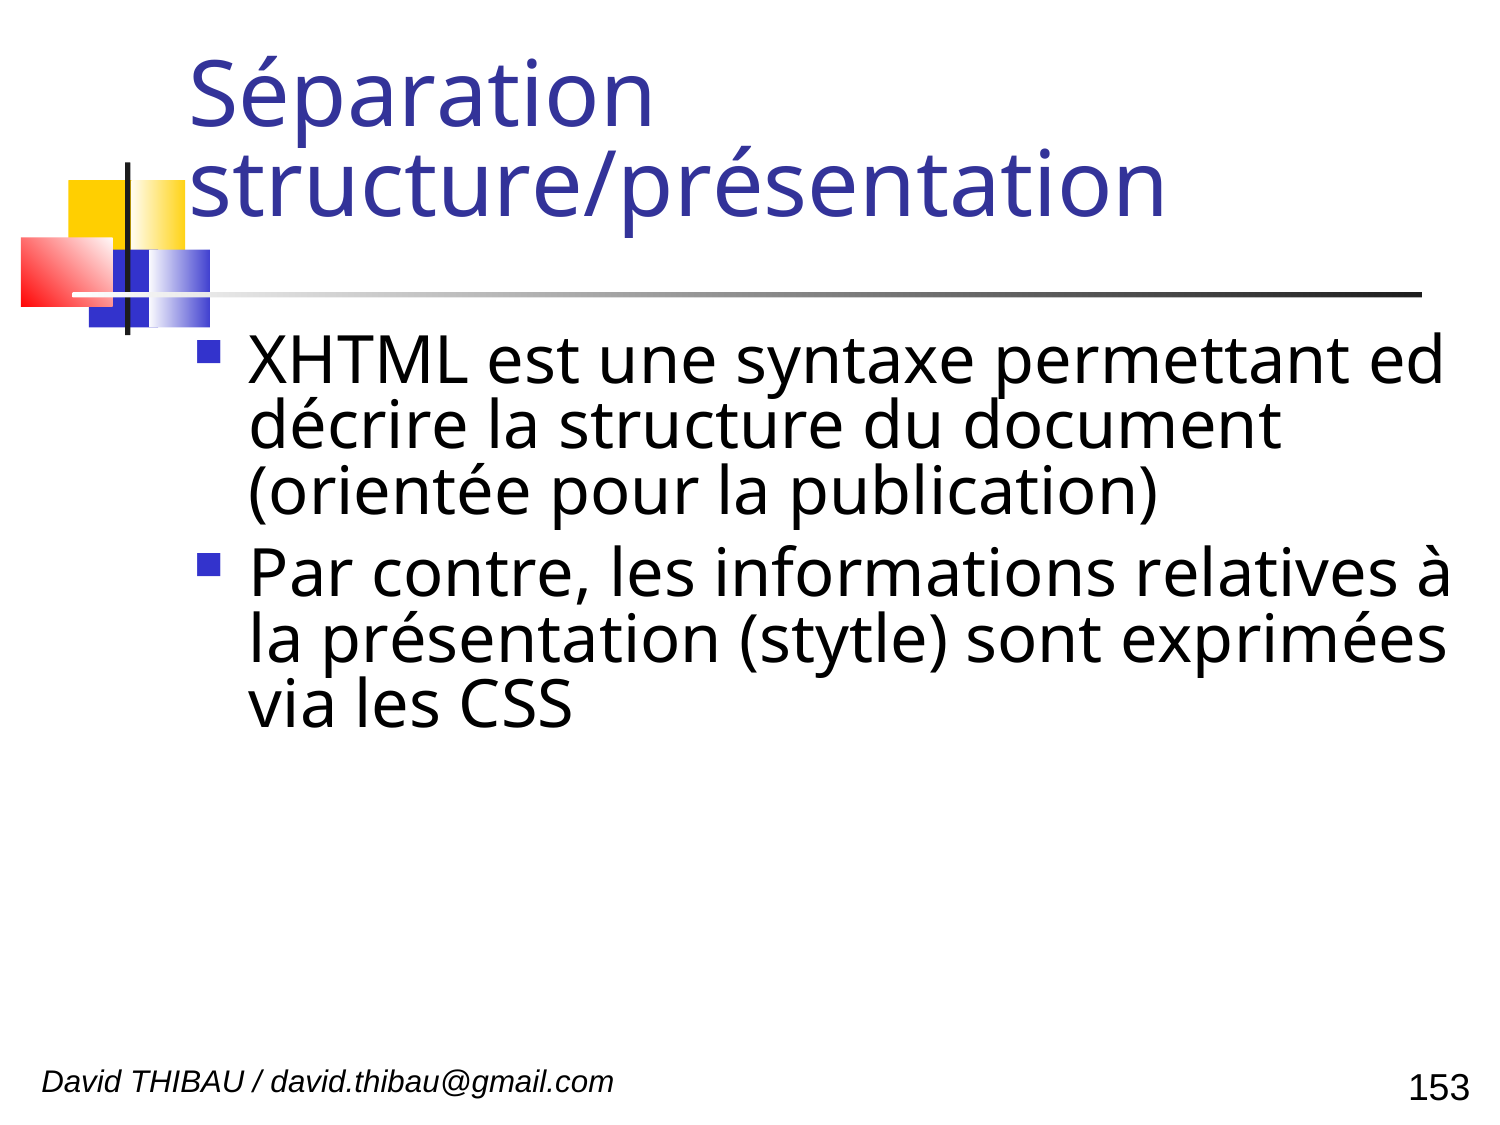

# Séparation structure/présentation
XHTML est une syntaxe permettant ed décrire la structure du document (orientée pour la publication)
Par contre, les informations relatives à la présentation (stytle) sont exprimées via les CSS